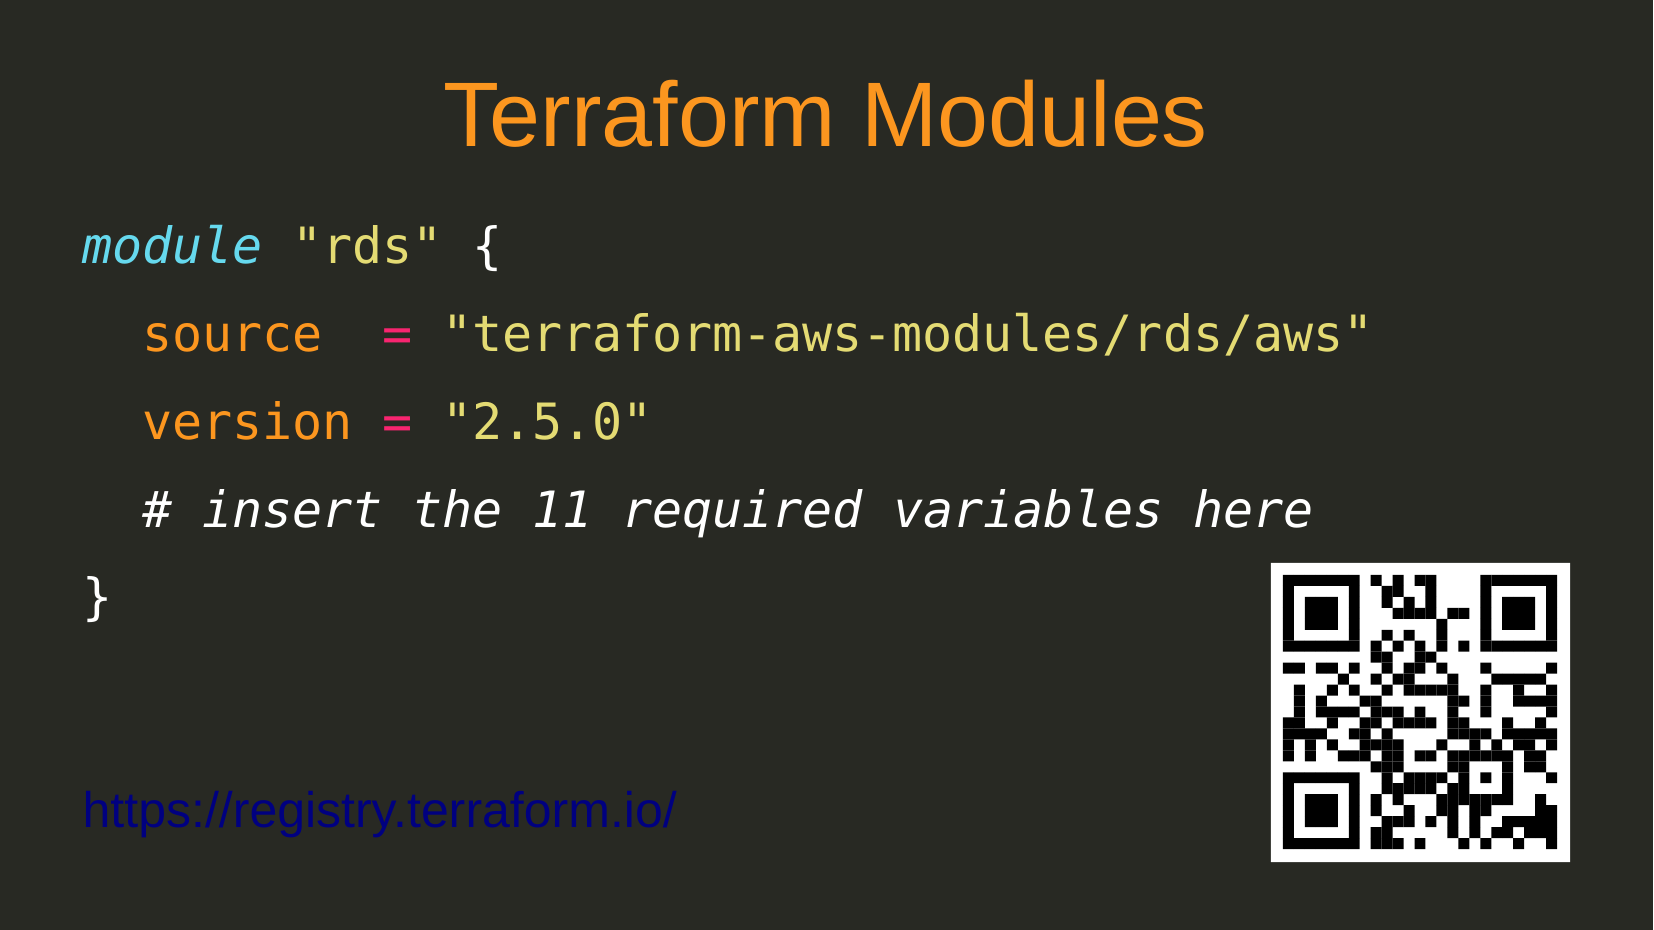

# Terraform Modules
module "rds" {
 source = "terraform-aws-modules/rds/aws"
 version = "2.5.0"
 # insert the 11 required variables here
}
https://registry.terraform.io/